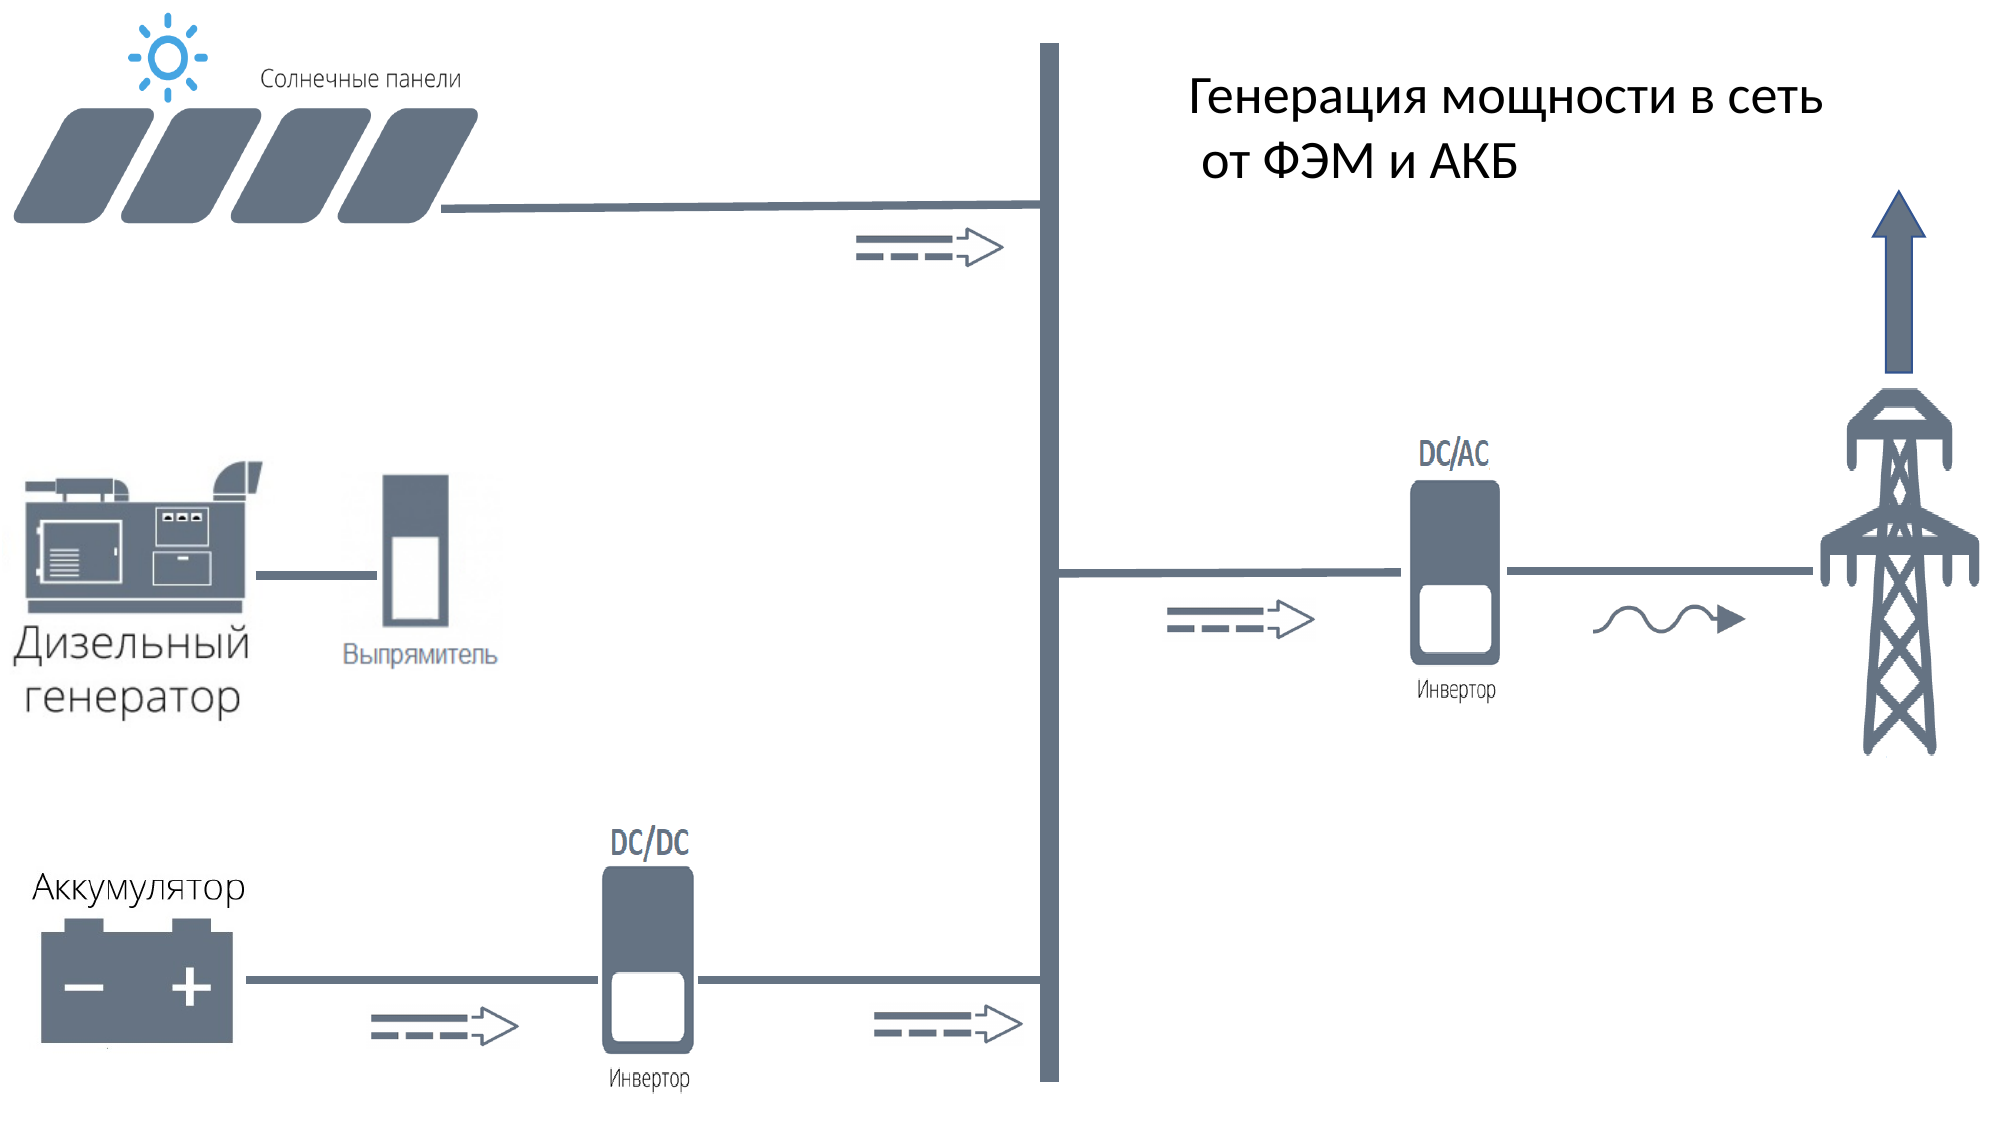

Генерация мощности в сеть
 от ФЭМ и АКБ